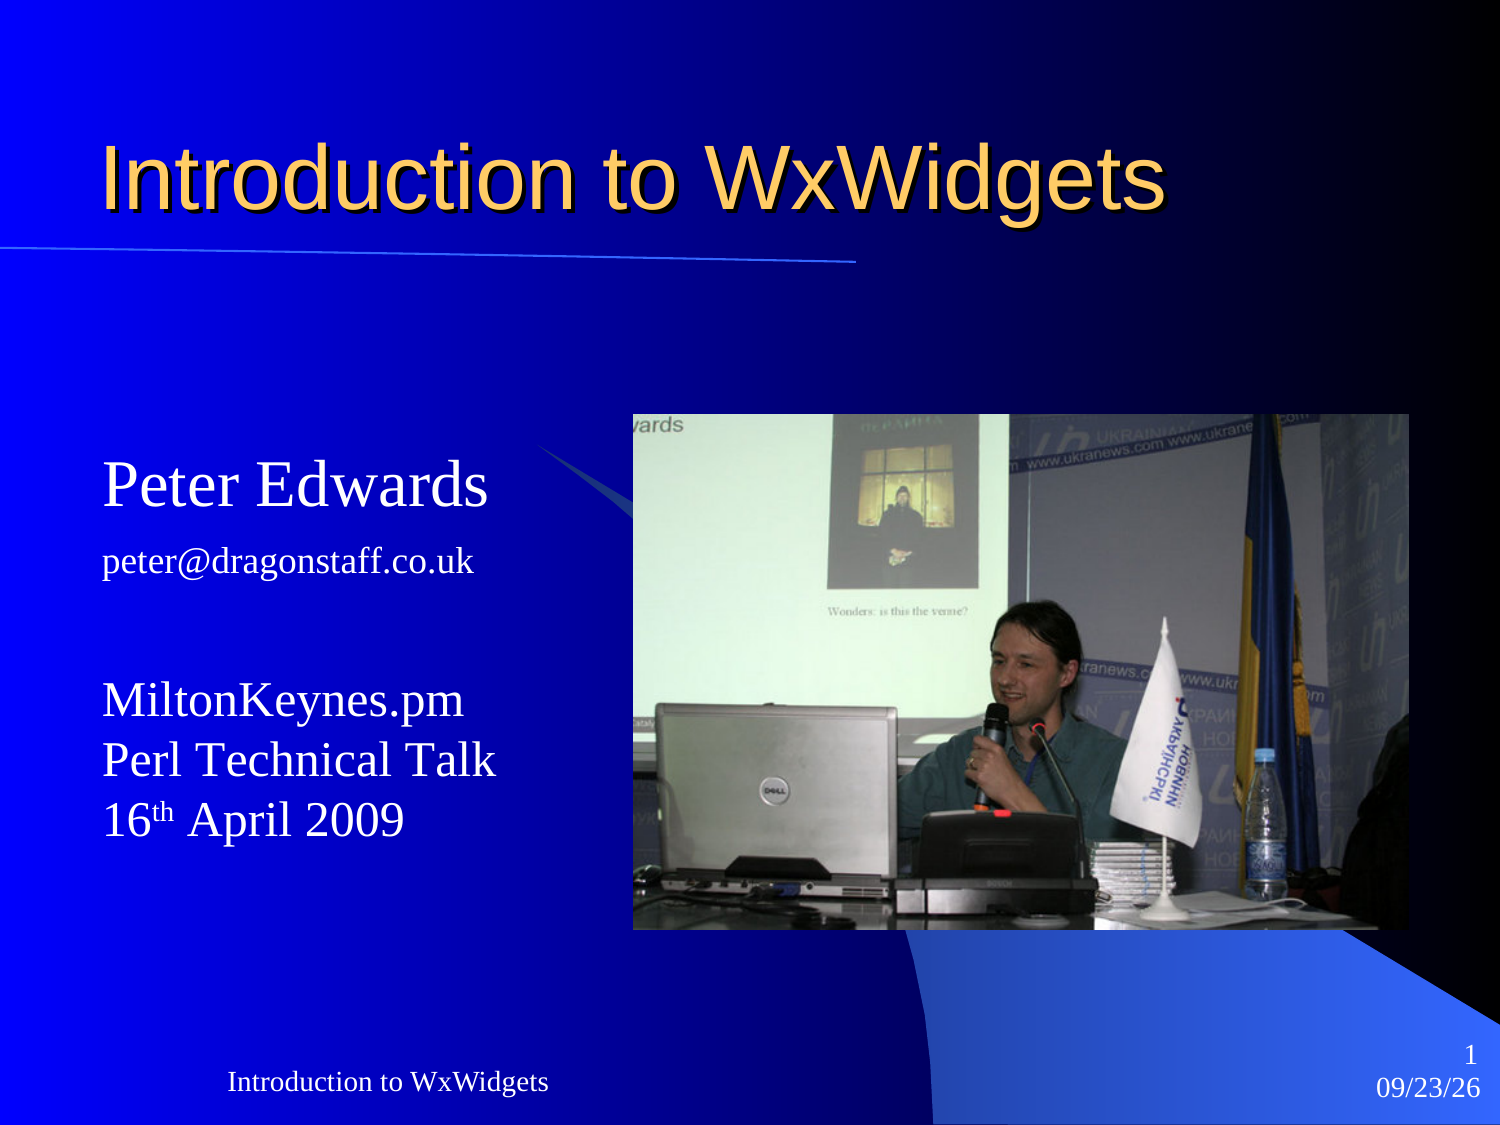

# Introduction to WxWidgets
Peter Edwards
peter@dragonstaff.co.uk
MiltonKeynes.pm
Perl Technical Talk
16th April 2009
1
Introduction to WxWidgets